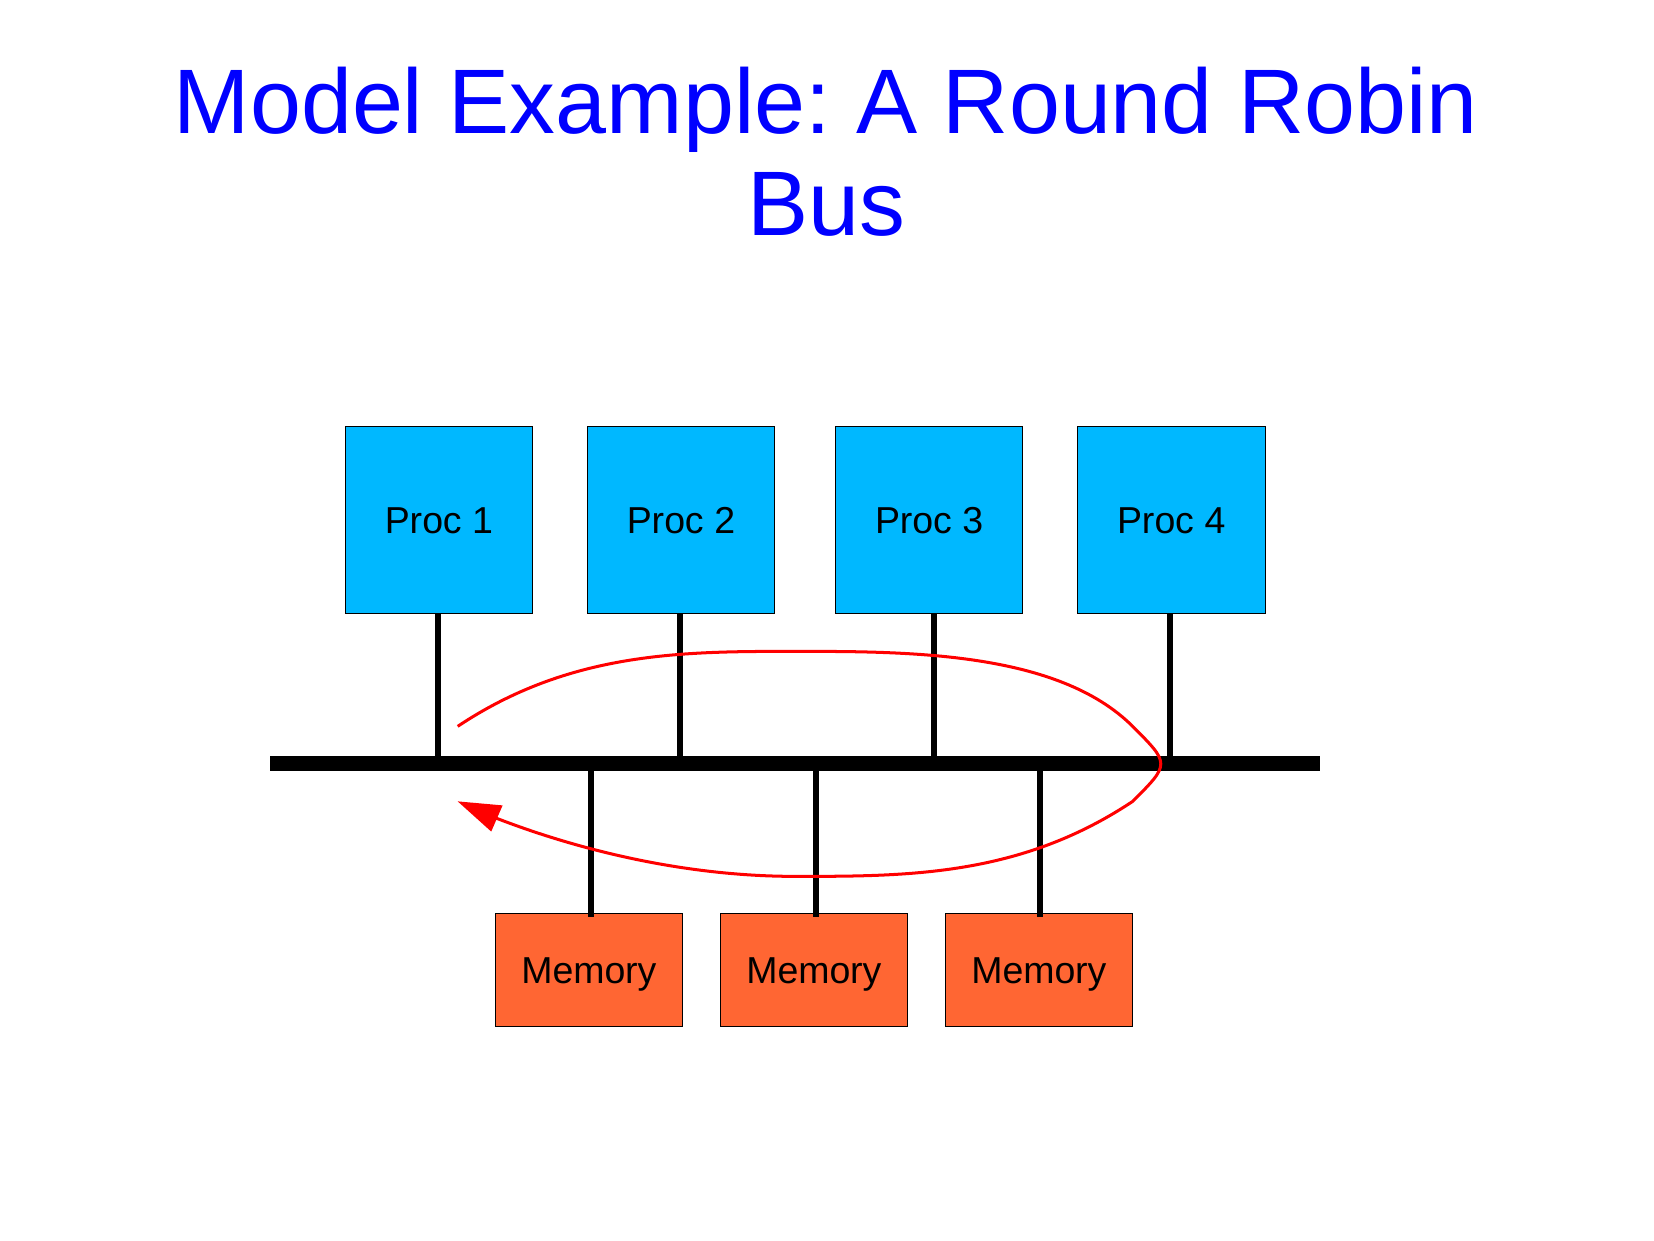

# Model Example: A Round Robin Bus
Proc 1
Proc 2
Proc 3
Proc 4
Memory
Memory
Memory